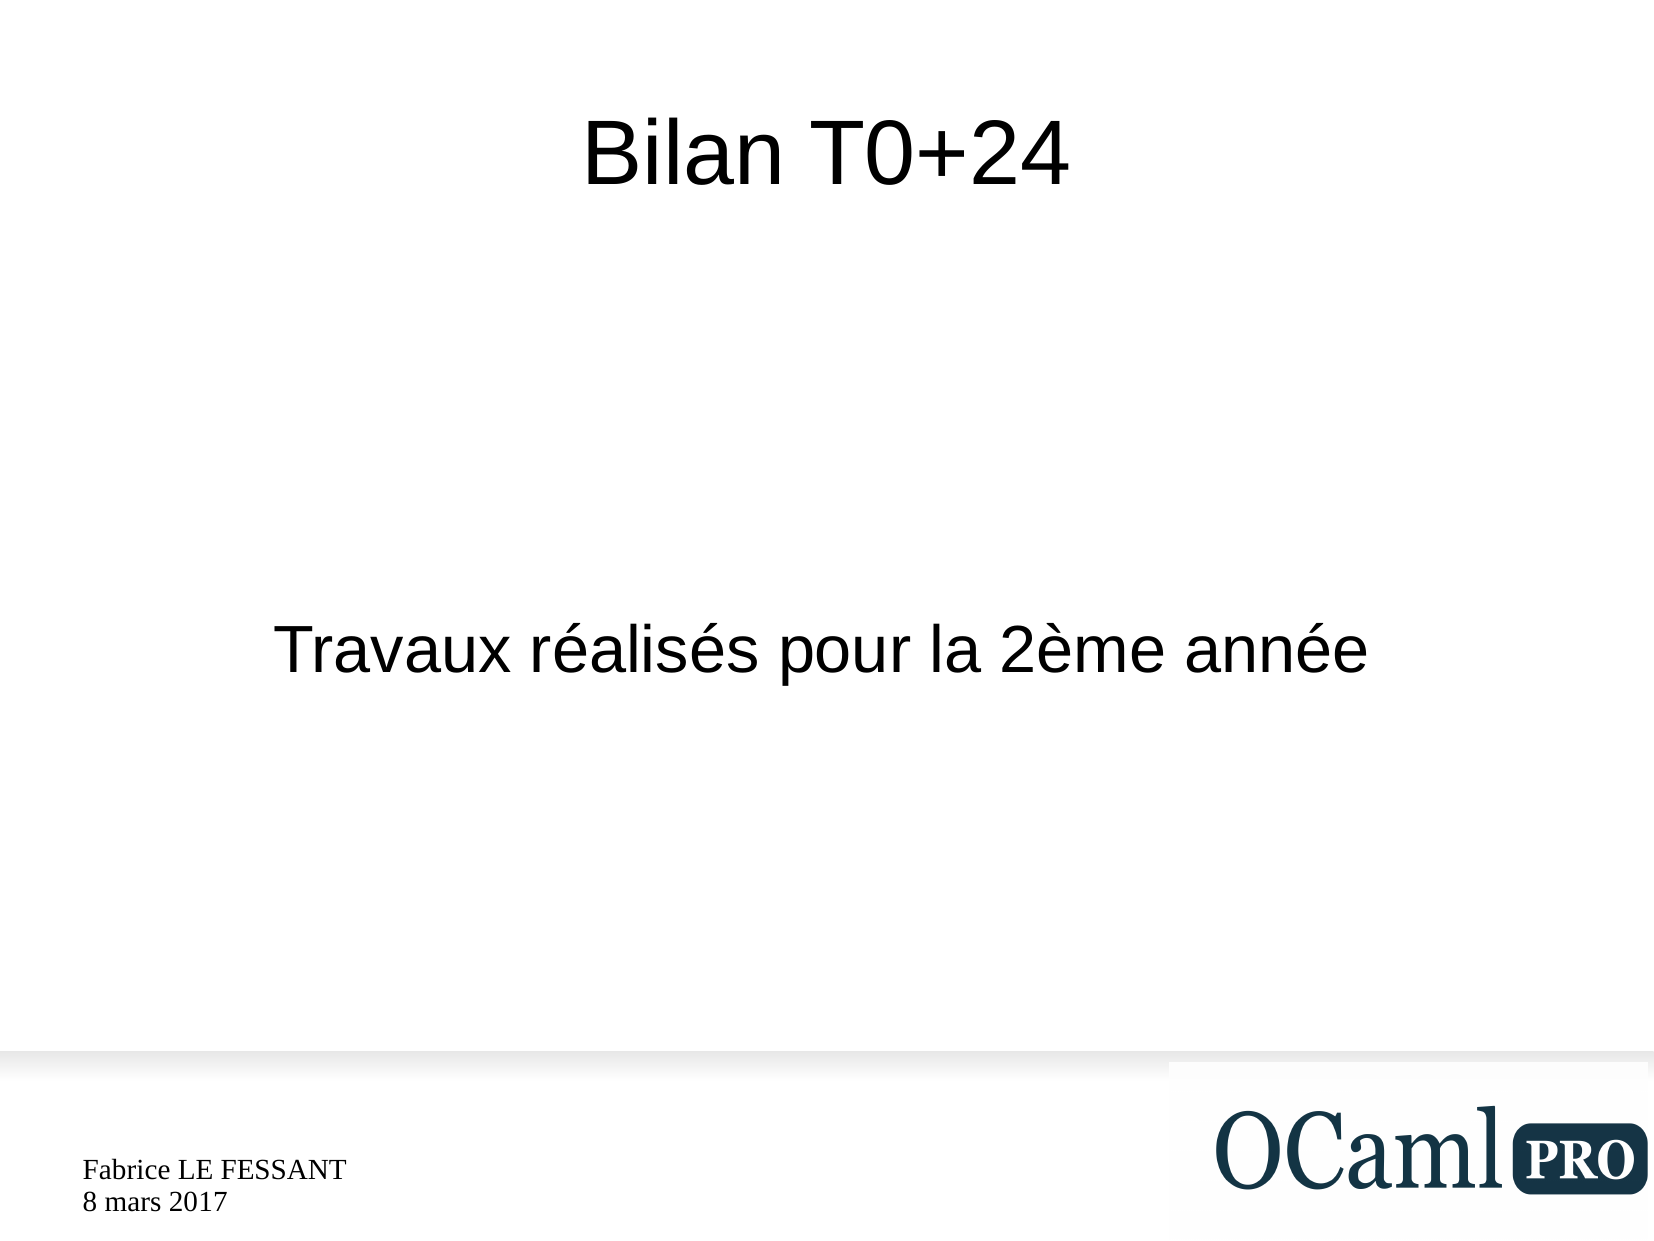

# Bilan T0+24
Travaux réalisés pour la 2ème année